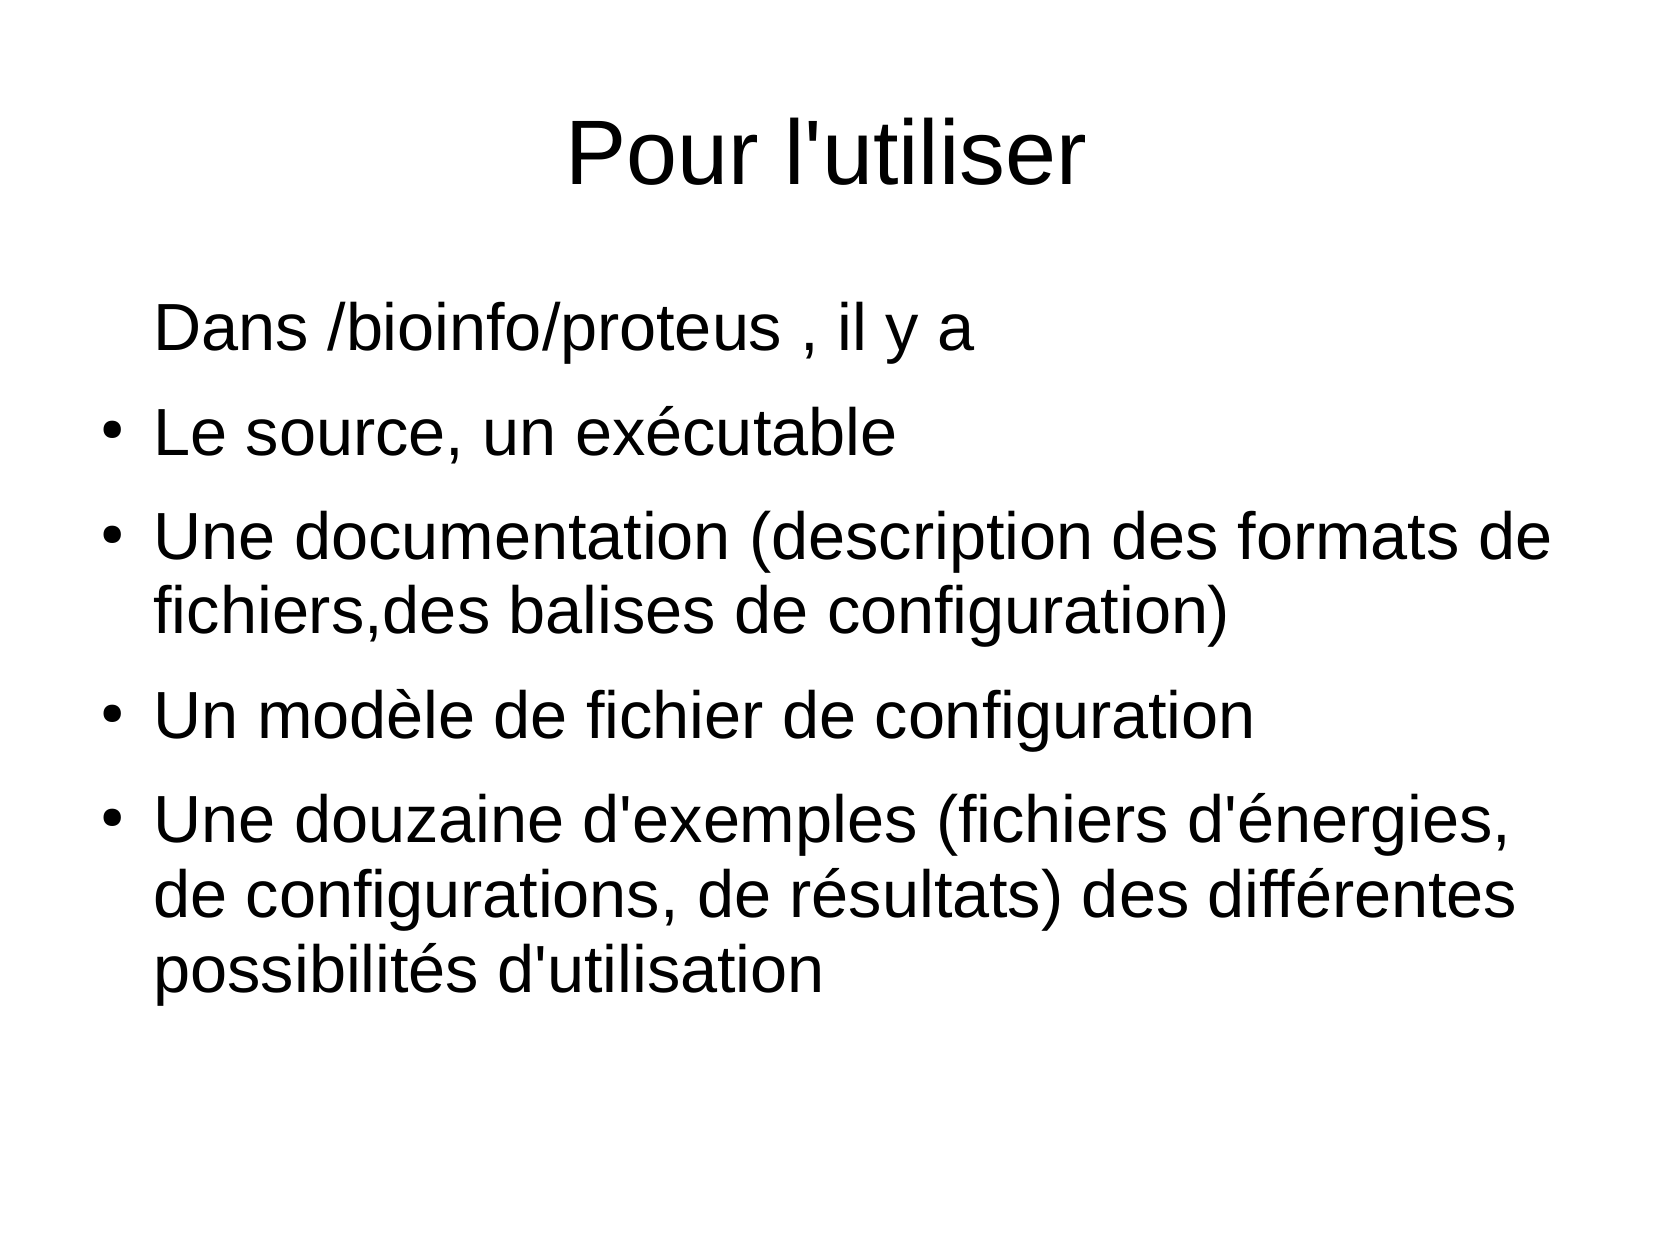

# Pour l'utiliser
Dans /bioinfo/proteus , il y a
Le source, un exécutable
Une documentation (description des formats de fichiers,des balises de configuration)
Un modèle de fichier de configuration
Une douzaine d'exemples (fichiers d'énergies, de configurations, de résultats) des différentes possibilités d'utilisation